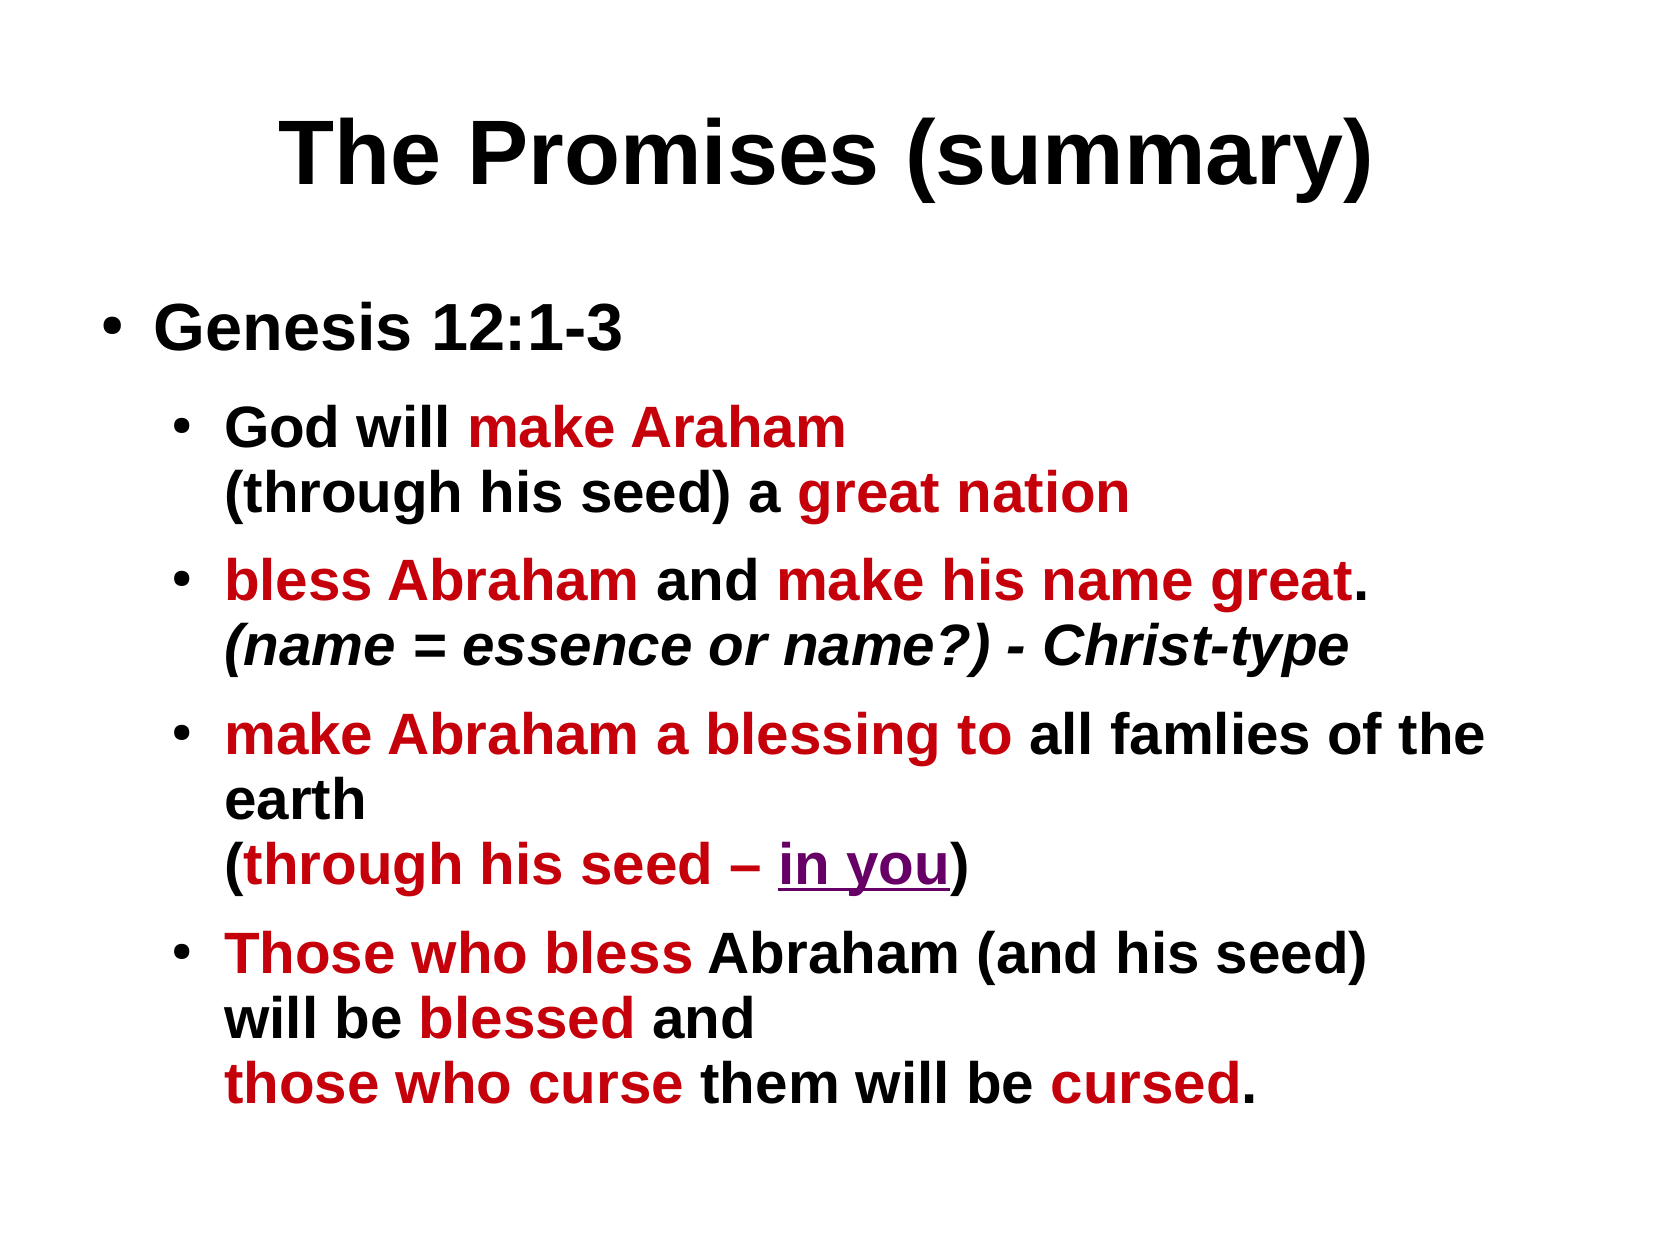

# The Promises (summary)
Genesis 12:1-3
God will make Araham
(through his seed) a great nation
bless Abraham and make his name great.
(name = essence or name?) - Christ-type
make Abraham a blessing to all famlies of the earth
(through his seed – in you)
Those who bless Abraham (and his seed)
will be blessed and
those who curse them will be cursed.